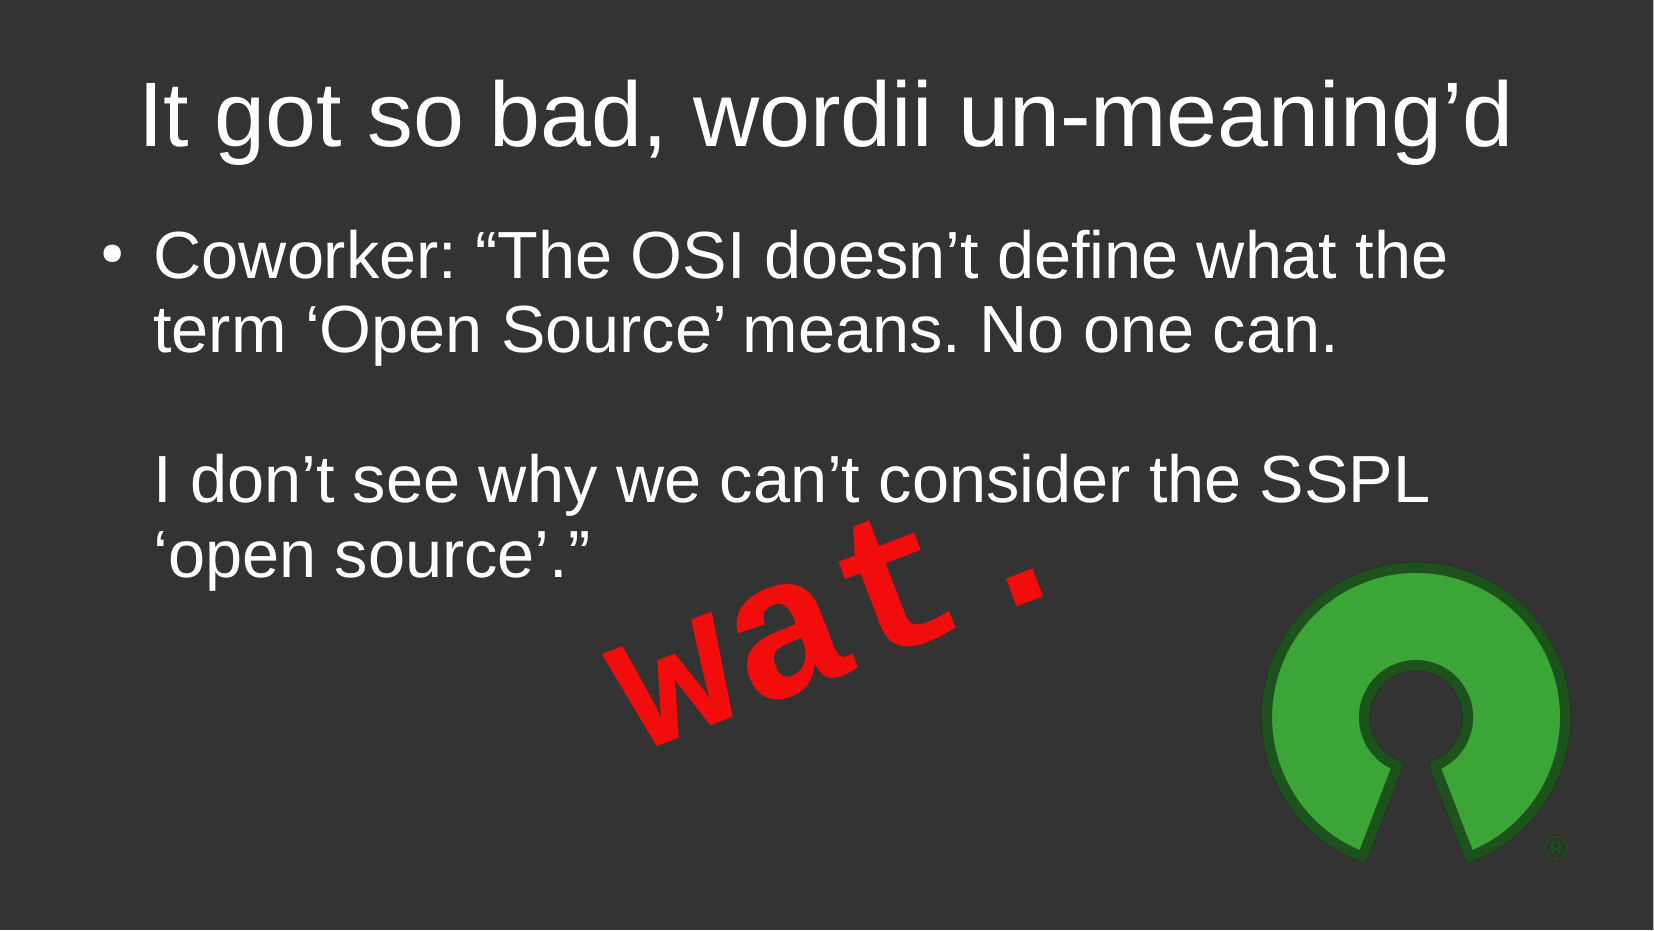

# It got so bad, wordii un-meaning’d
Coworker: “The OSI doesn’t define what the term ‘Open Source’ means. No one can.
I don’t see why we can’t consider the SSPL ‘open source’.”
wat.